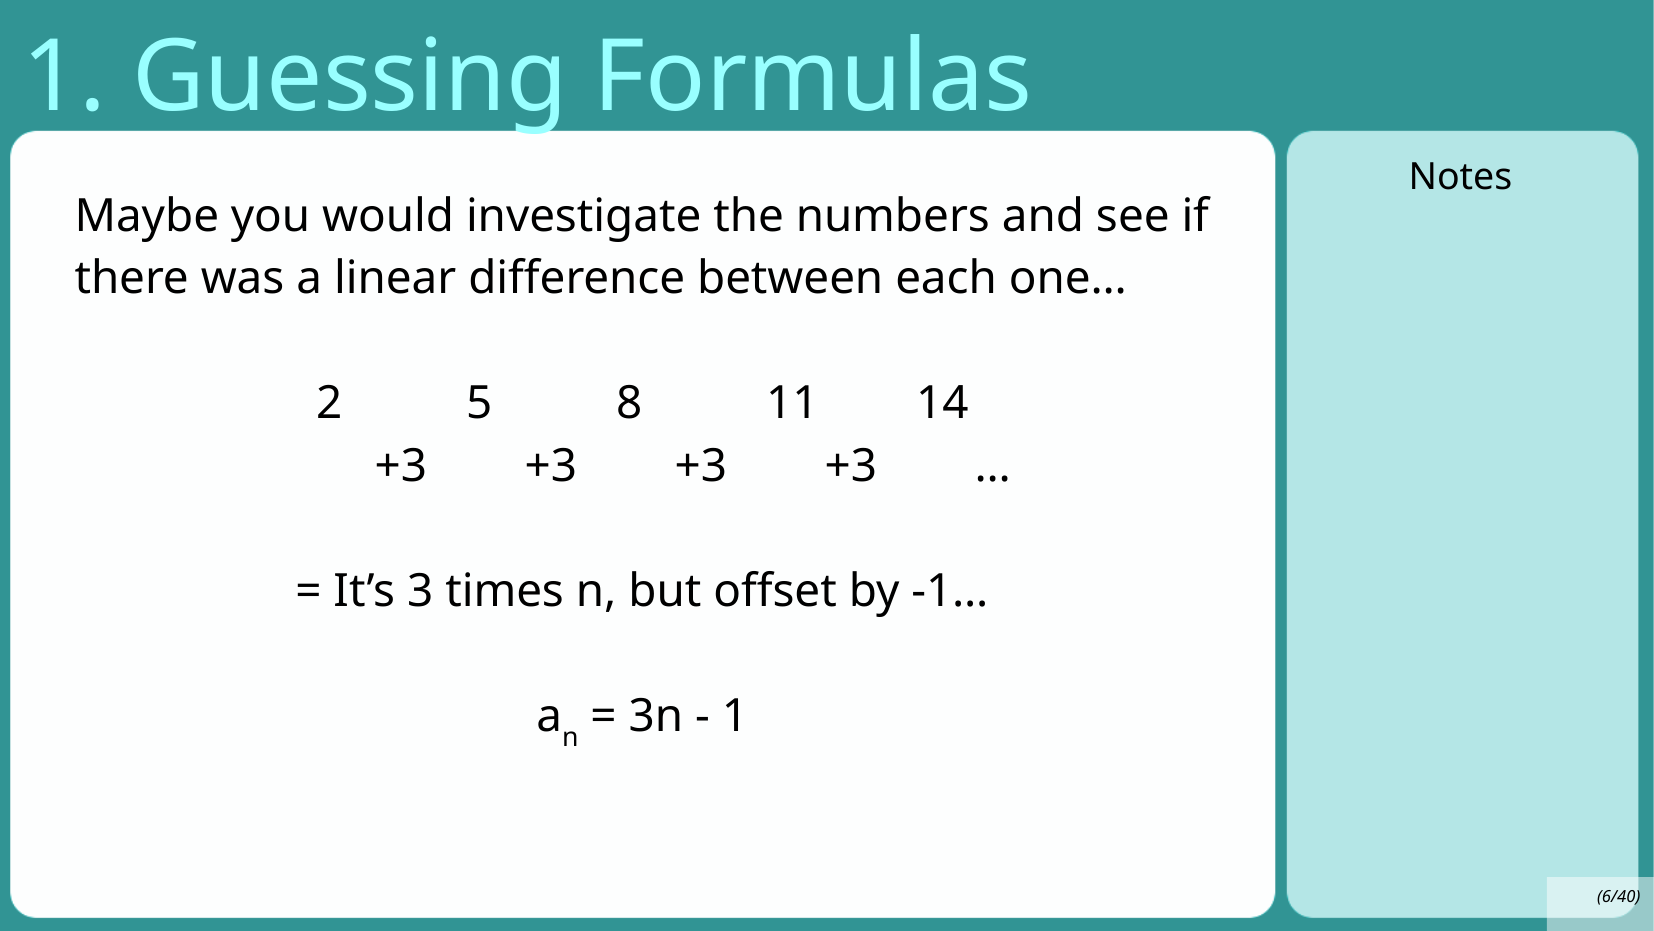

# 1. Guessing Formulas
Notes
Maybe you would investigate the numbers and see if there was a linear difference between each one…
2		5		8		11		14
				+3		+3		+3		+3		…
= It’s 3 times n, but offset by -1…
an = 3n - 1